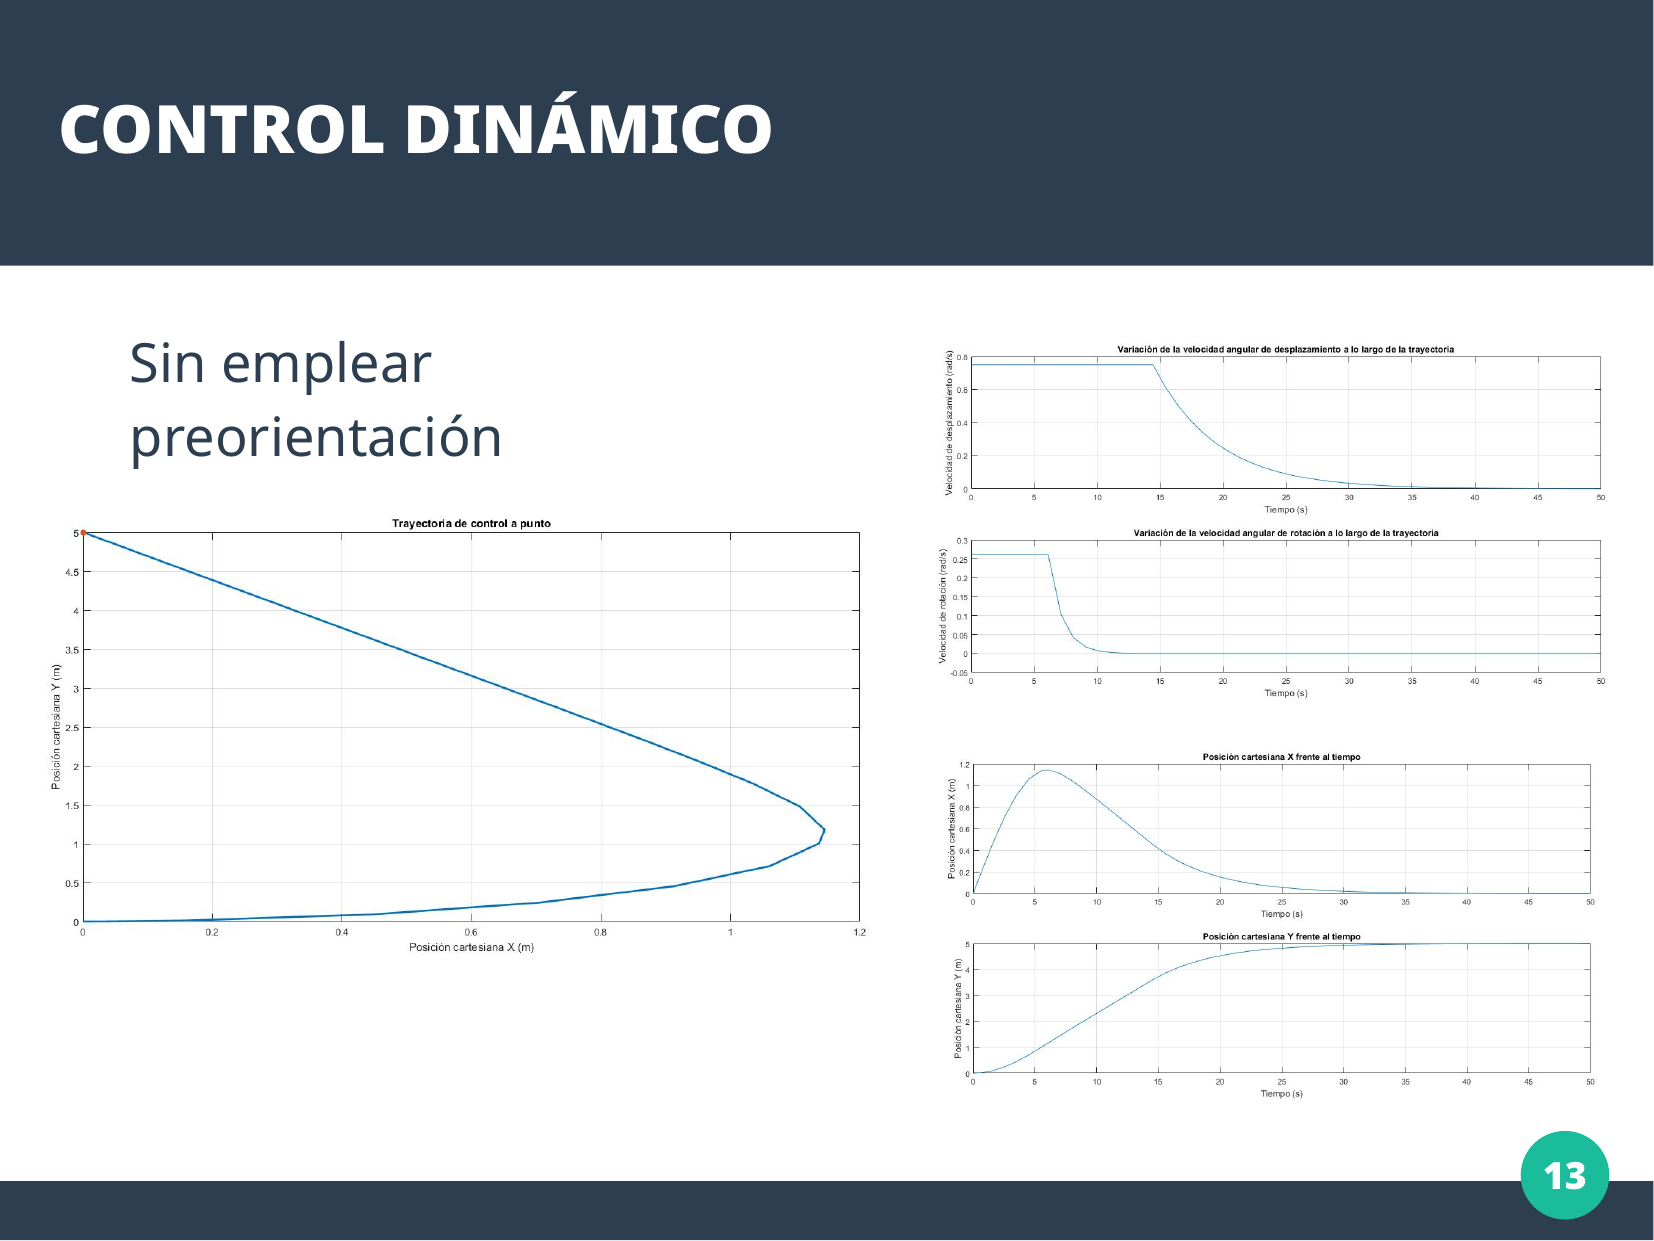

# CONTROL DINÁMICO
Sin emplear preorientación
13